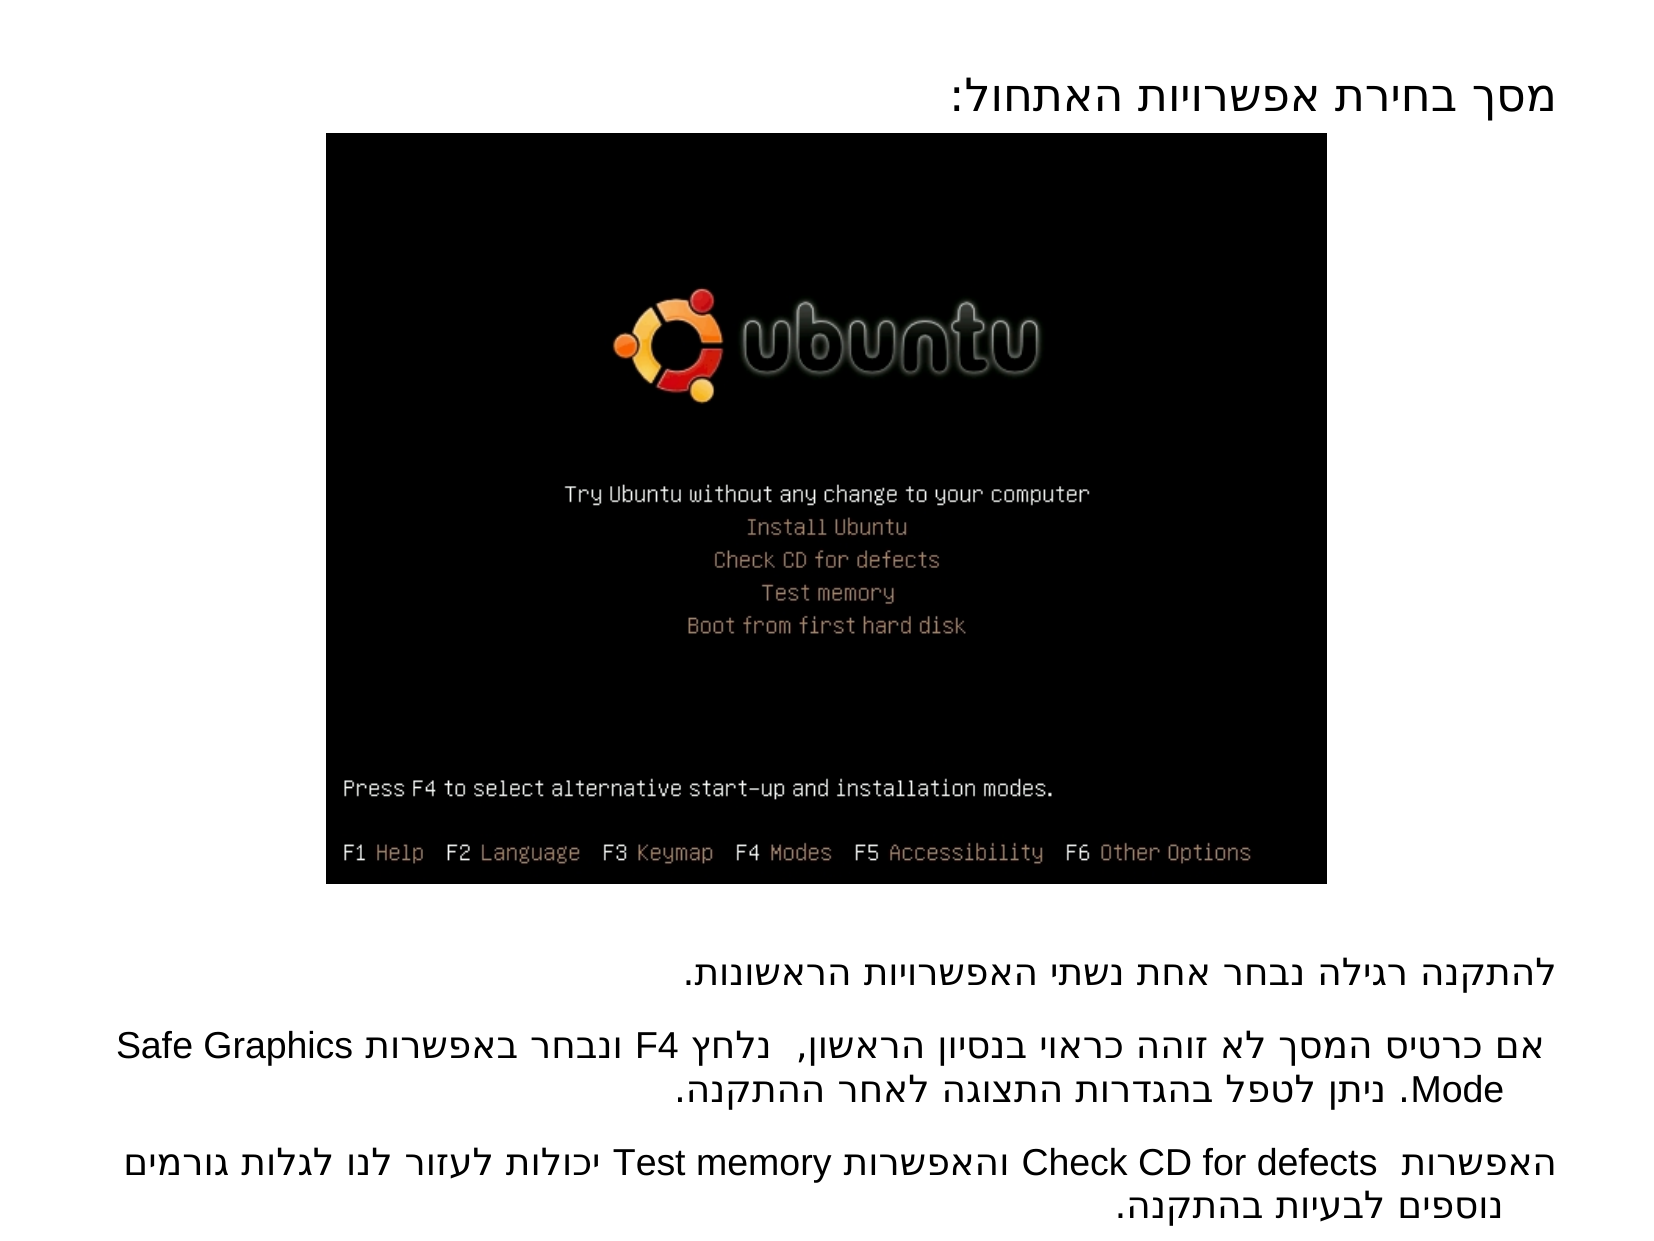

# מסך בחירת אפשרויות האתחול:
להתקנה רגילה נבחר אחת נשתי האפשרויות הראשונות.
 אם כרטיס המסך לא זוהה כראוי בנסיון הראשון, נלחץ F4 ונבחר באפשרות Safe Graphics Mode. ניתן לטפל בהגדרות התצוגה לאחר ההתקנה.
האפשרות Check CD for defects והאפשרות Test memory יכולות לעזור לנו לגלות גורמים נוספים לבעיות בהתקנה.